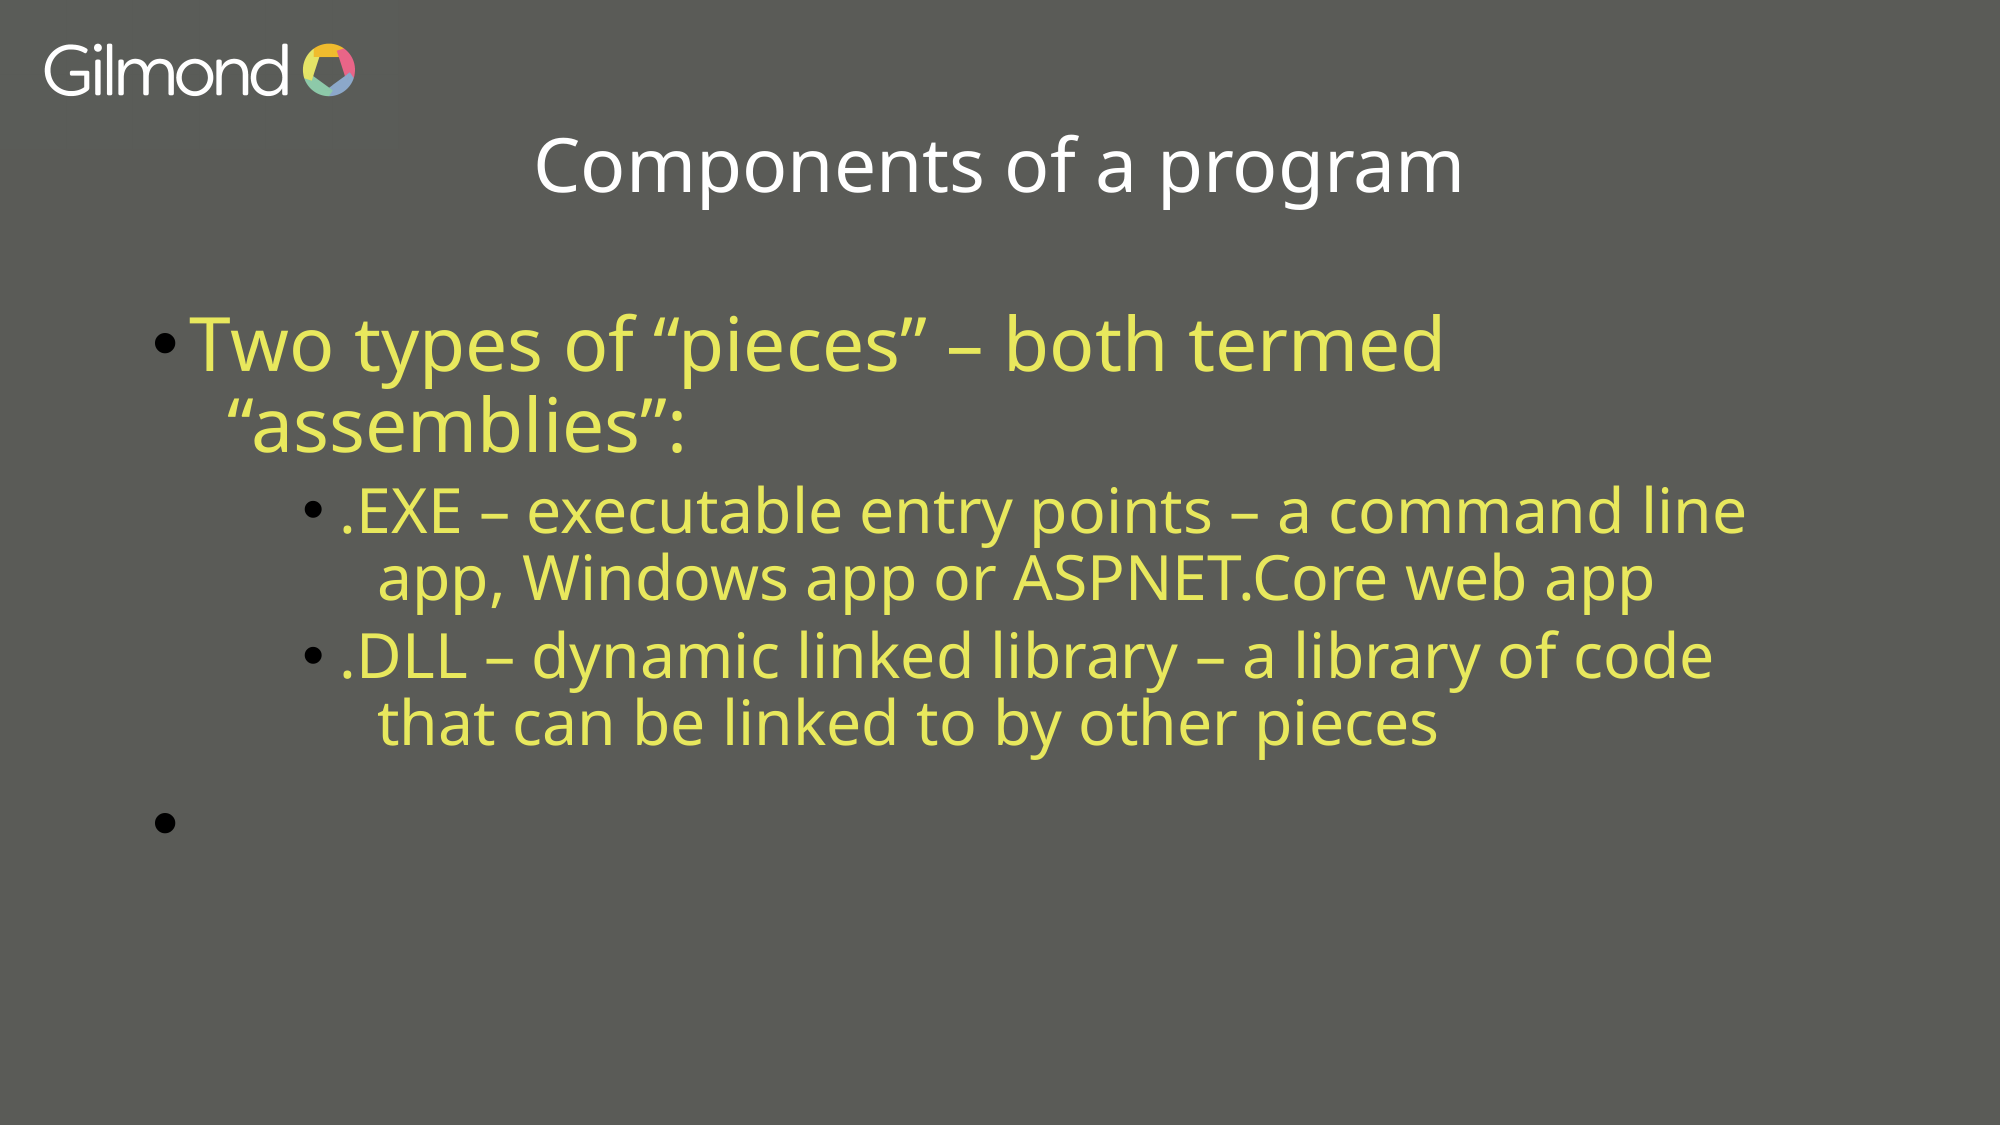

# Components of a program
Two types of “pieces” – both termed “assemblies”:
.EXE – executable entry points – a command line app, Windows app or ASPNET.Core web app
.DLL – dynamic linked library – a library of code that can be linked to by other pieces